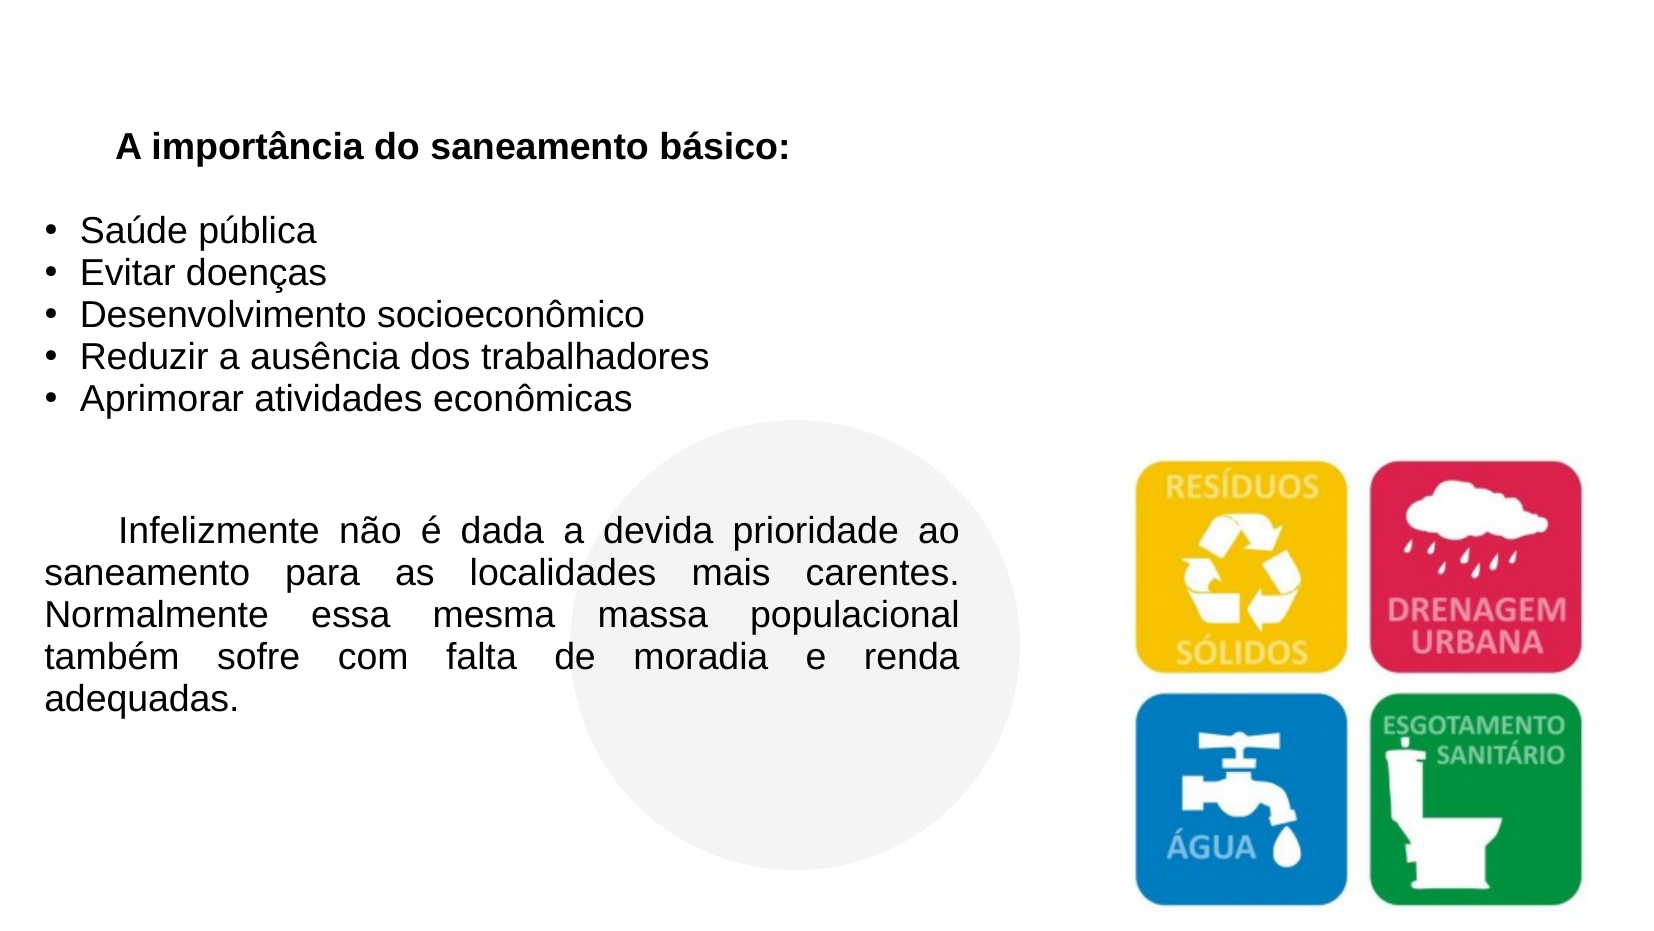

A importância do saneamento básico:
Saúde pública
Evitar doenças
Desenvolvimento socioeconômico
Reduzir a ausência dos trabalhadores
Aprimorar atividades econômicas
	Infelizmente não é dada a devida prioridade ao saneamento para as localidades mais carentes. Normalmente essa mesma massa populacional também sofre com falta de moradia e renda adequadas.